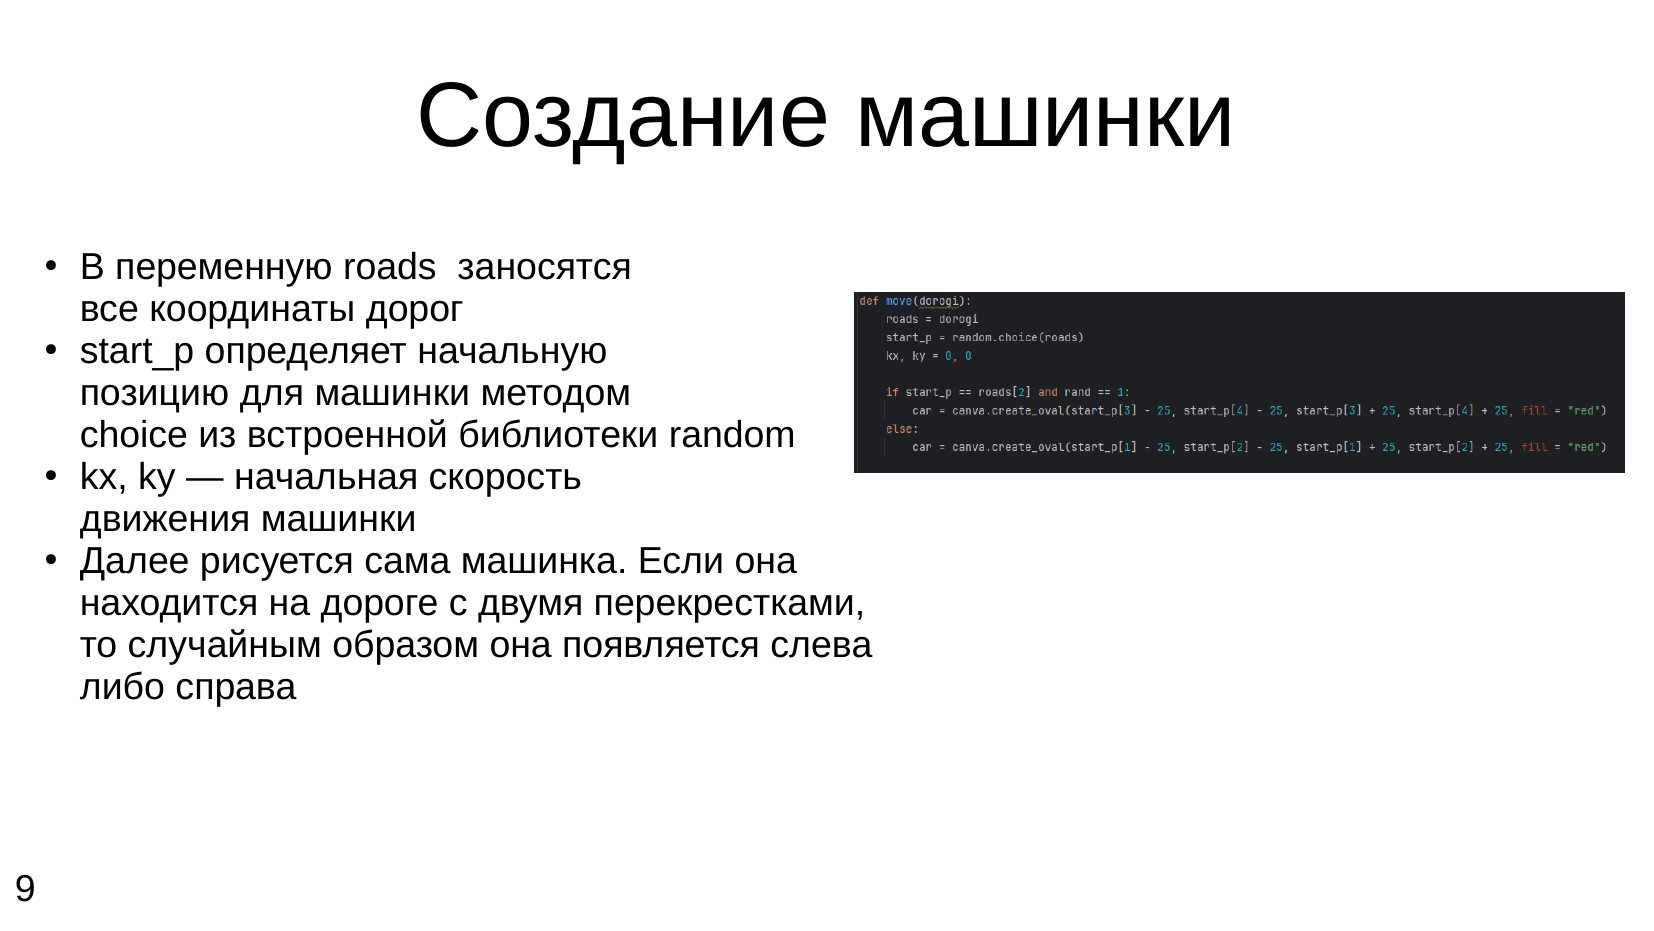

# Создание машинки
В переменную roads заносятся
все координаты дорог
start_p определяет начальную
позицию для машинки методом
choice из встроенной библиотеки random
kx, ky — начальная скорость
движения машинки
Далее рисуется сама машинка. Если она
находится на дороге с двумя перекрестками,
то случайным образом она появляется слева
либо справа